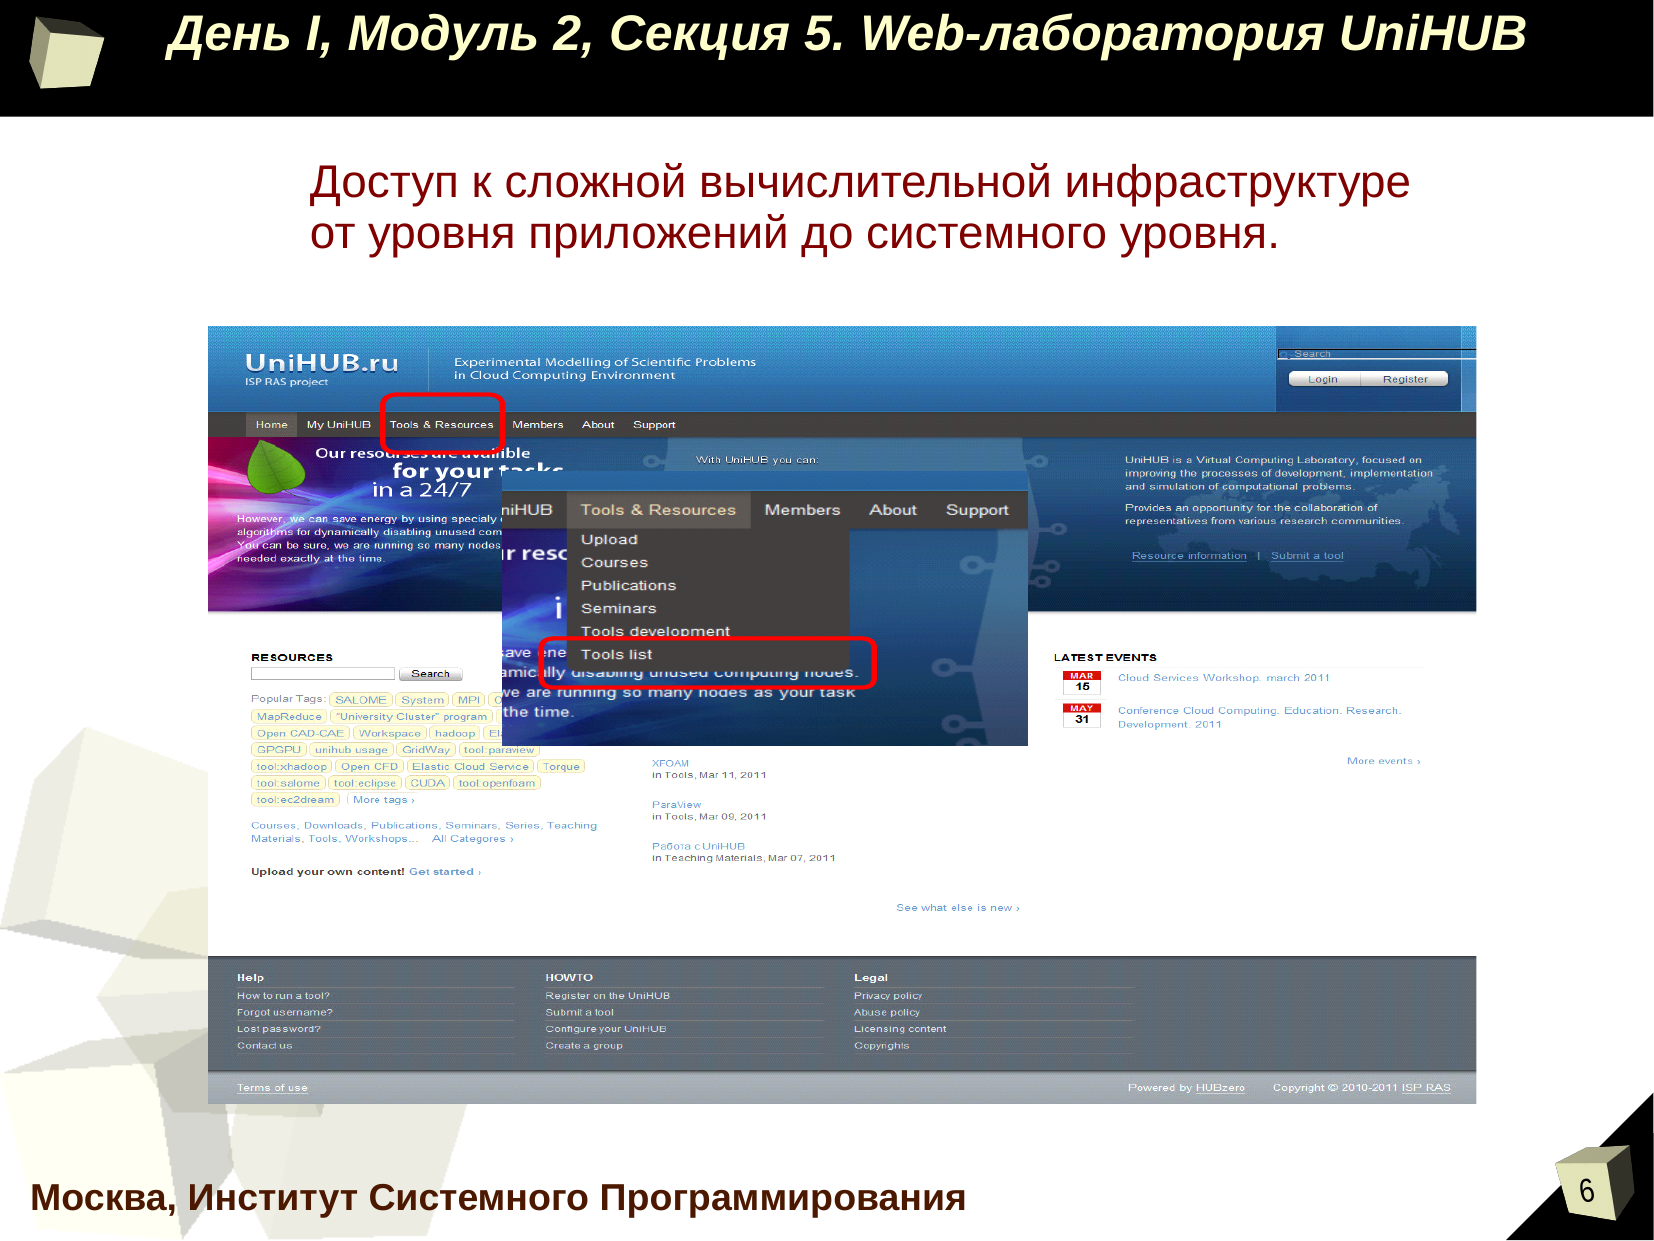

#
Доступ к сложной вычислительной инфраструктуре
от уровня приложений до системного уровня.